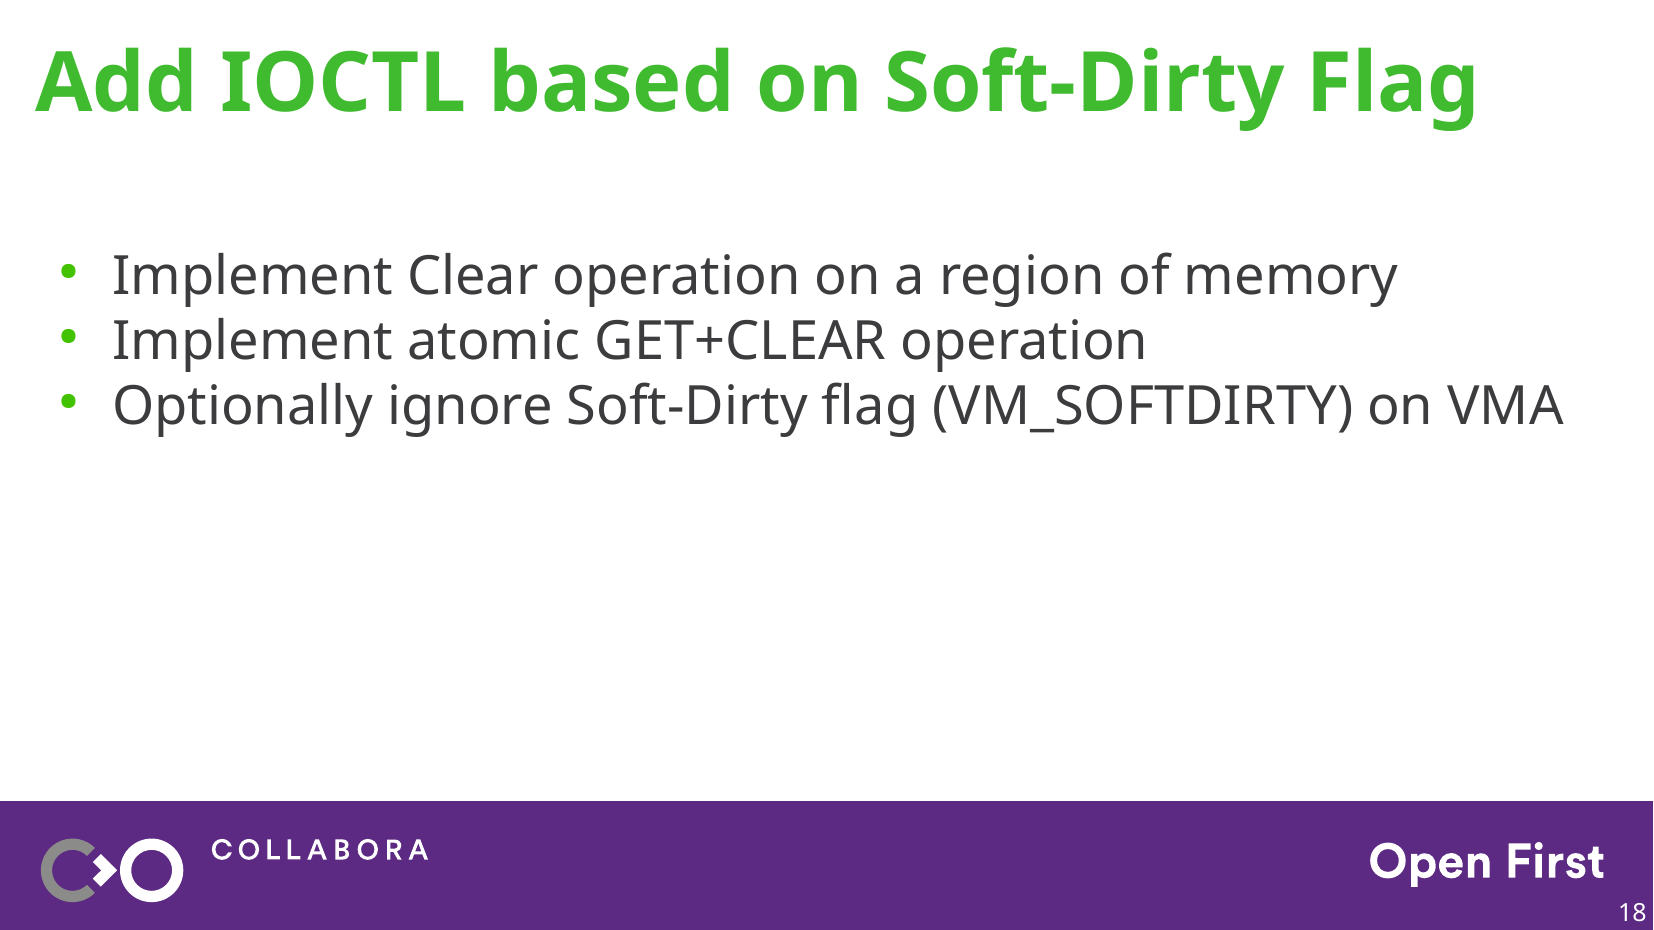

# Add IOCTL based on Soft-Dirty Flag
Implement Clear operation on a region of memory
Implement atomic GET+CLEAR operation
Optionally ignore Soft-Dirty flag (VM_SOFTDIRTY) on VMA